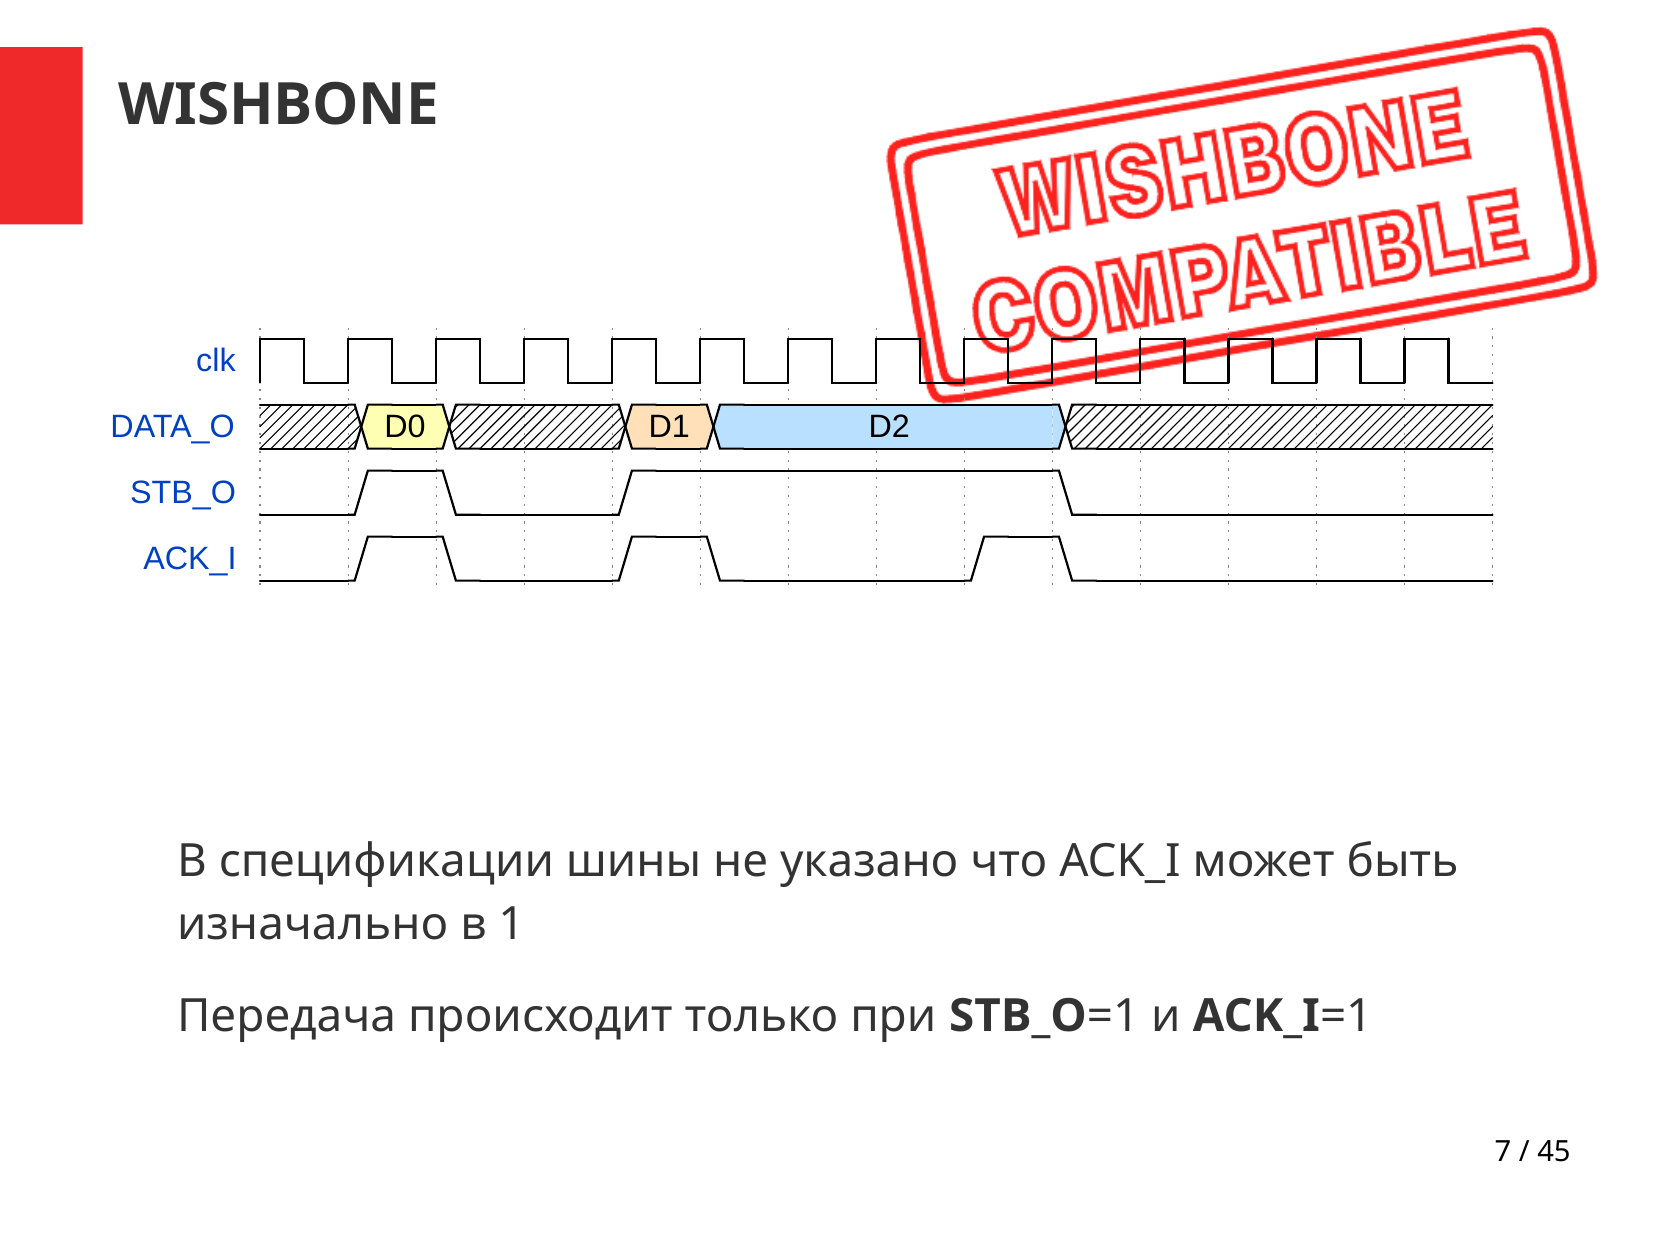

# WISHBONE
В спецификации шины не указано что ACK_I может быть изначально в 1
Передача происходит только при STB_O=1 и ACK_I=1
7